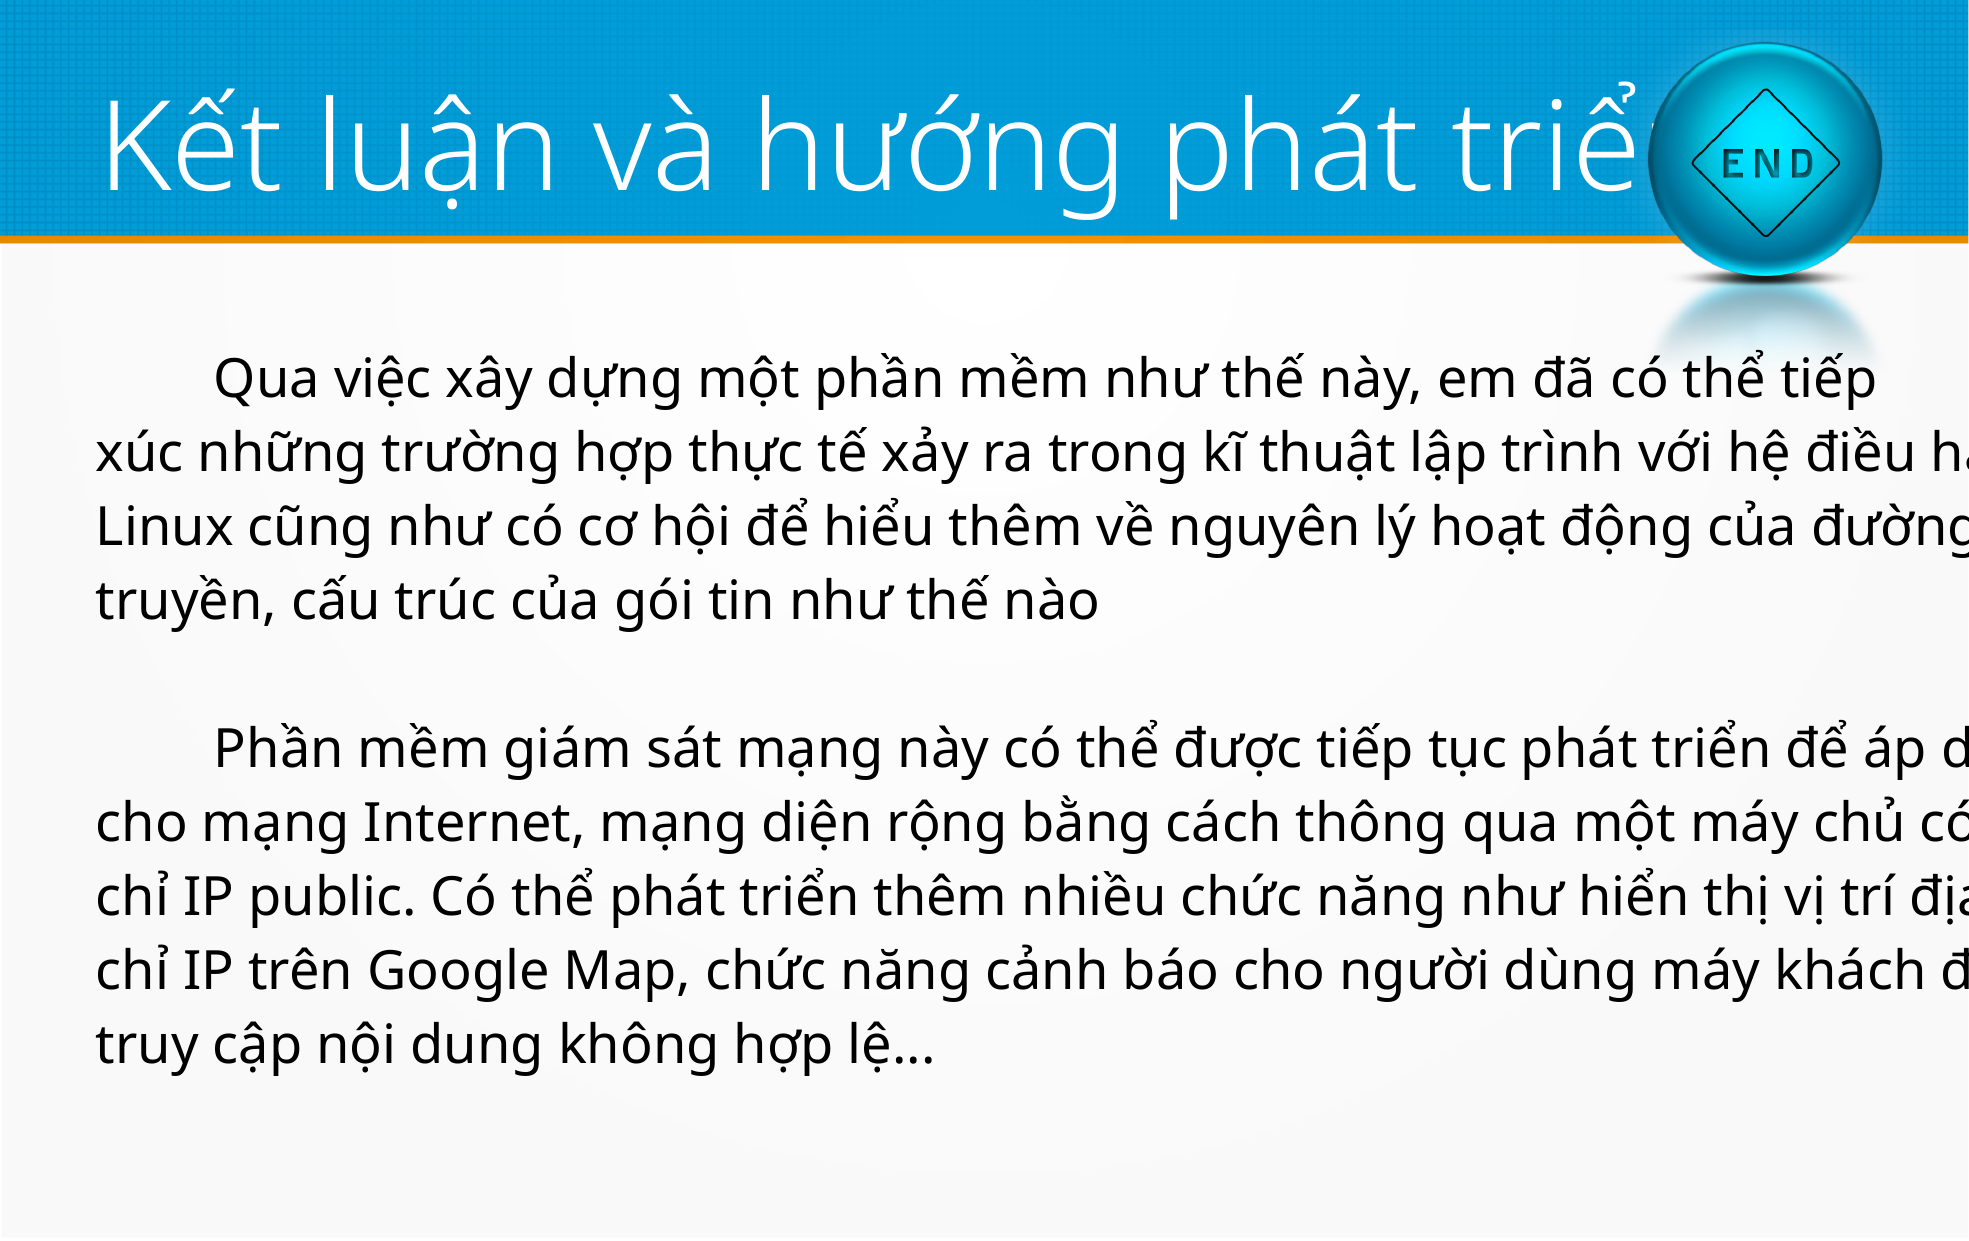

# Kết luận và hướng phát triển
		Qua việc xây dựng một phần mềm như thế này, em đã có thể tiếp
xúc những trường hợp thực tế xảy ra trong kĩ thuật lập trình với hệ điều hành
Linux cũng như có cơ hội để hiểu thêm về nguyên lý hoạt động của đường
truyền, cấu trúc của gói tin như thế nào
		Phần mềm giám sát mạng này có thể được tiếp tục phát triển để áp dụng
cho mạng Internet, mạng diện rộng bằng cách thông qua một máy chủ có địa
chỉ IP public. Có thể phát triển thêm nhiều chức năng như hiển thị vị trí địa
chỉ IP trên Google Map, chức năng cảnh báo cho người dùng máy khách đang
truy cập nội dung không hợp lệ...